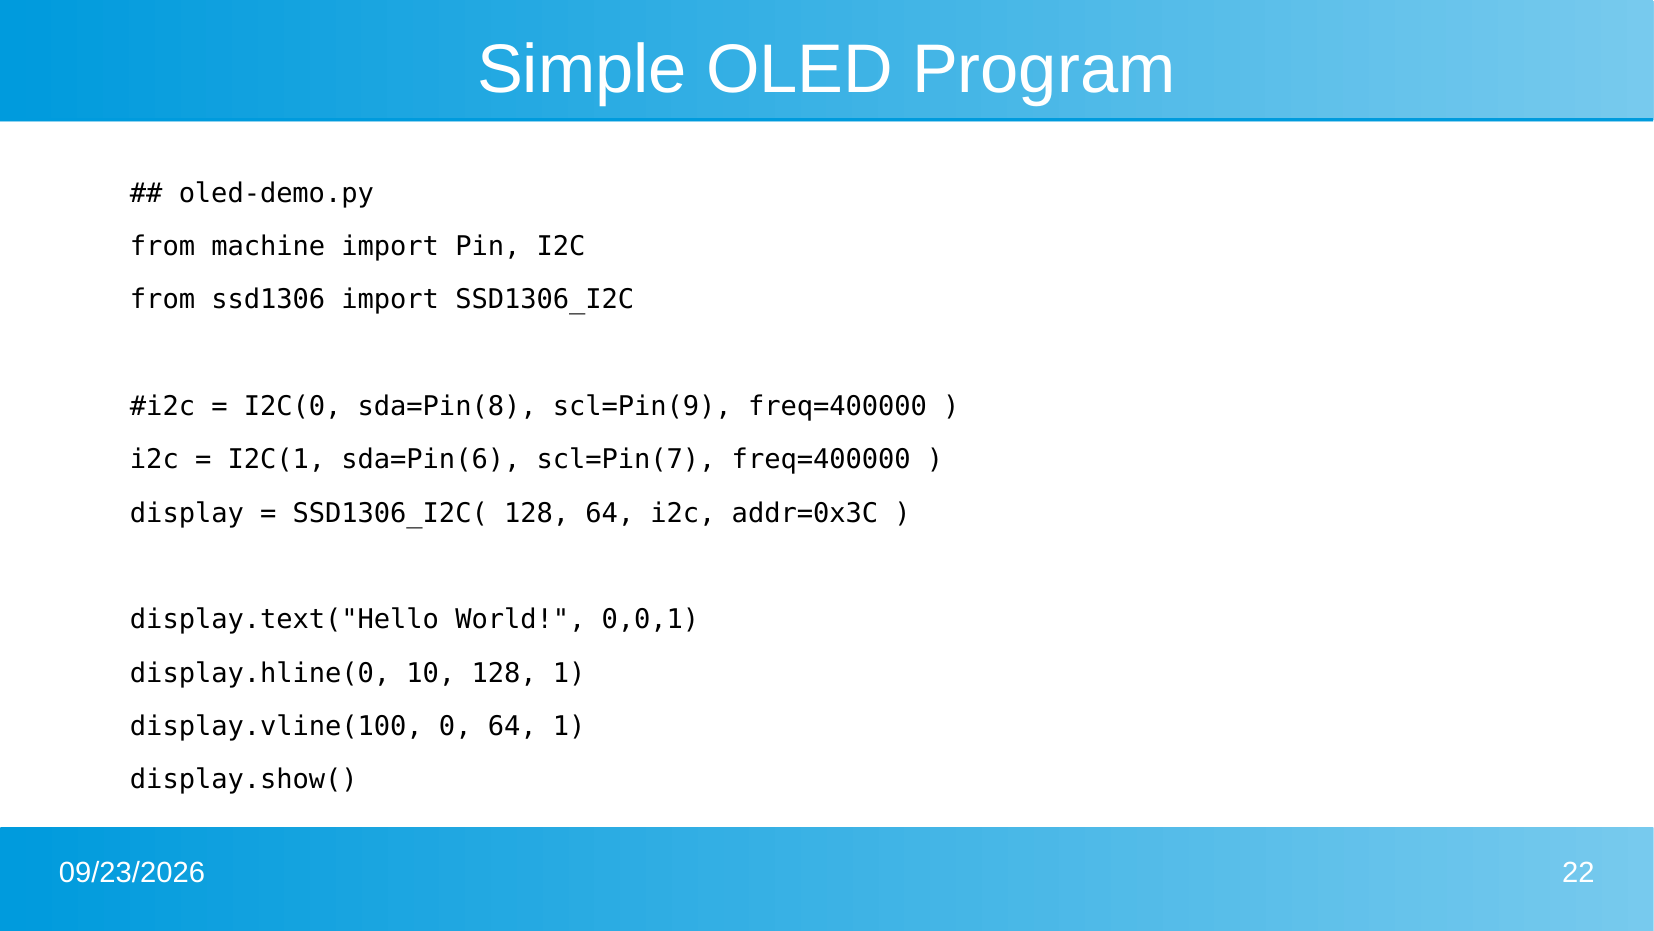

# Simple OLED Program
## oled-demo.py
from machine import Pin, I2C
from ssd1306 import SSD1306_I2C
#i2c = I2C(0, sda=Pin(8), scl=Pin(9), freq=400000 )
i2c = I2C(1, sda=Pin(6), scl=Pin(7), freq=400000 )
display = SSD1306_I2C( 128, 64, i2c, addr=0x3C )
display.text("Hello World!", 0,0,1)
display.hline(0, 10, 128, 1)
display.vline(100, 0, 64, 1)
display.show()
22